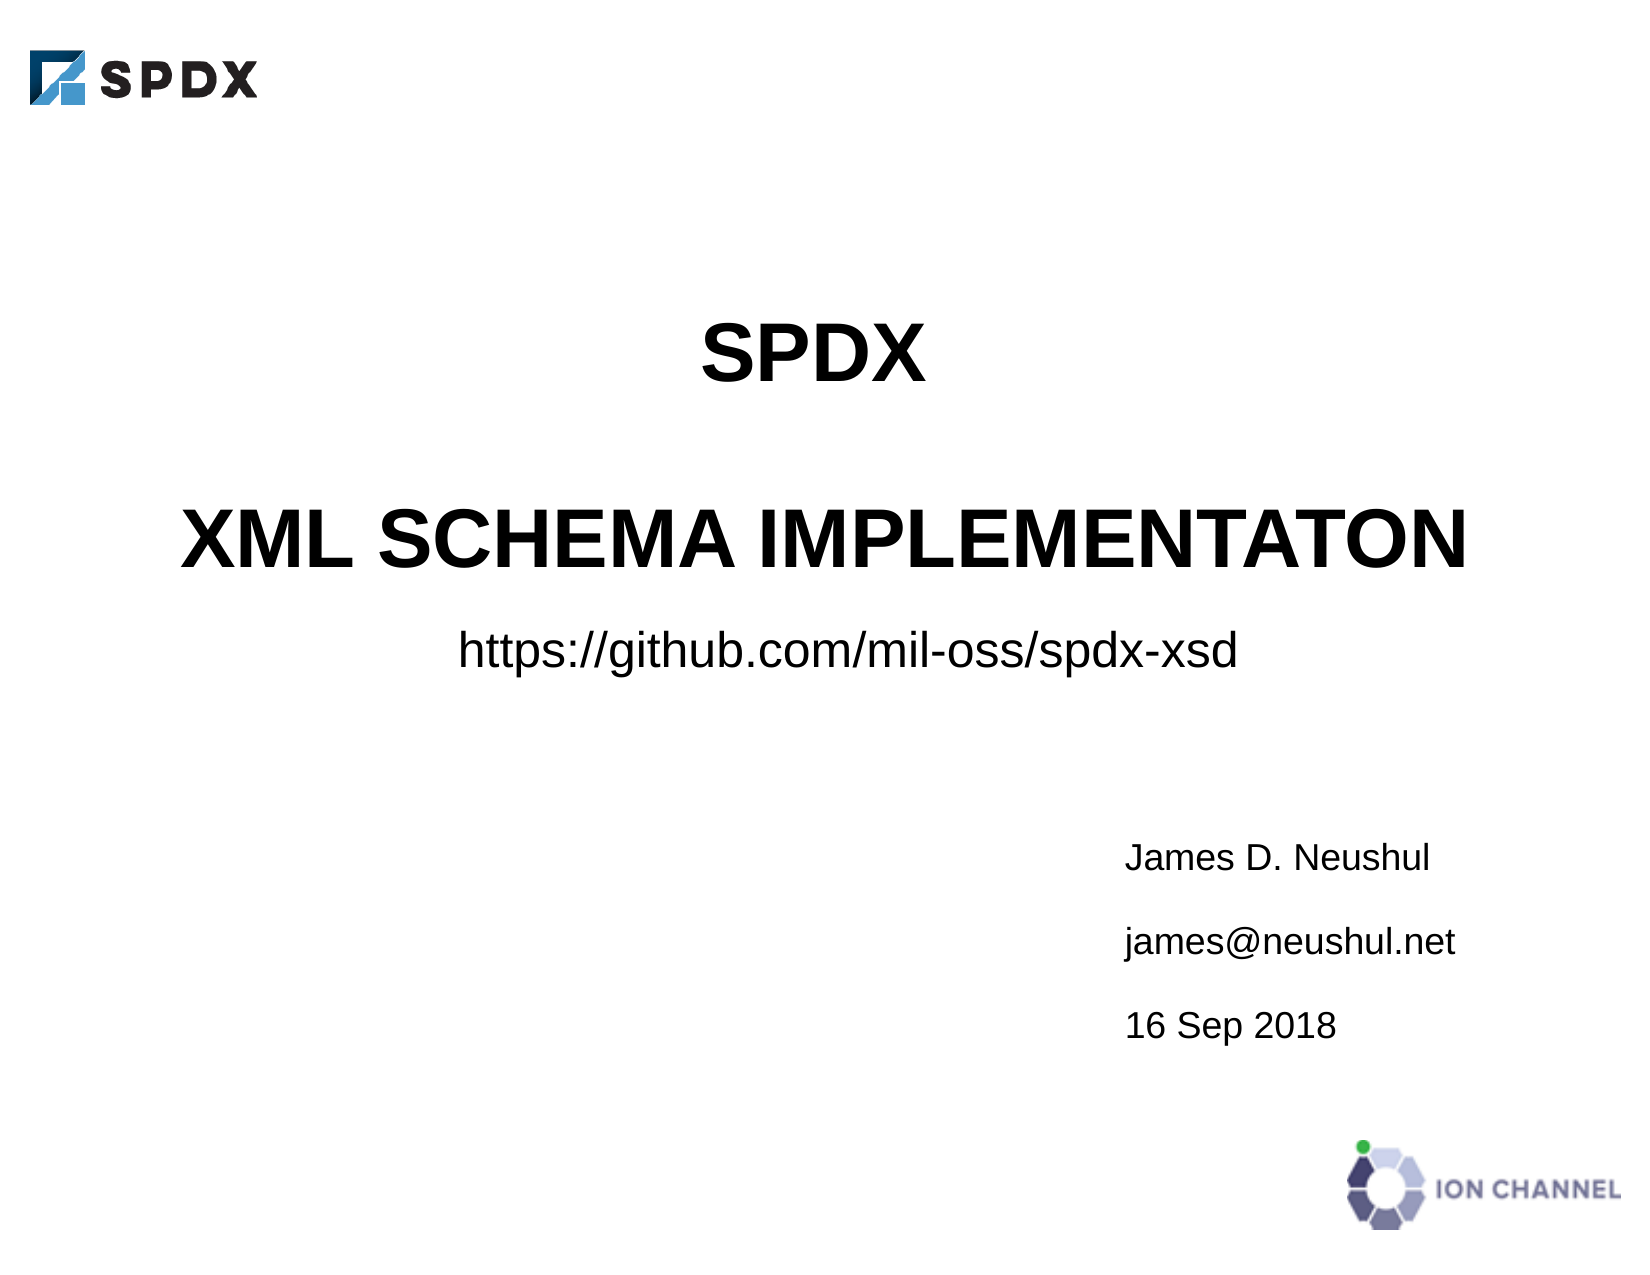

SPDX
XML SCHEMA IMPLEMENTATON
https://github.com/mil-oss/spdx-xsd
James D. Neushul
james@neushul.net
16 Sep 2018